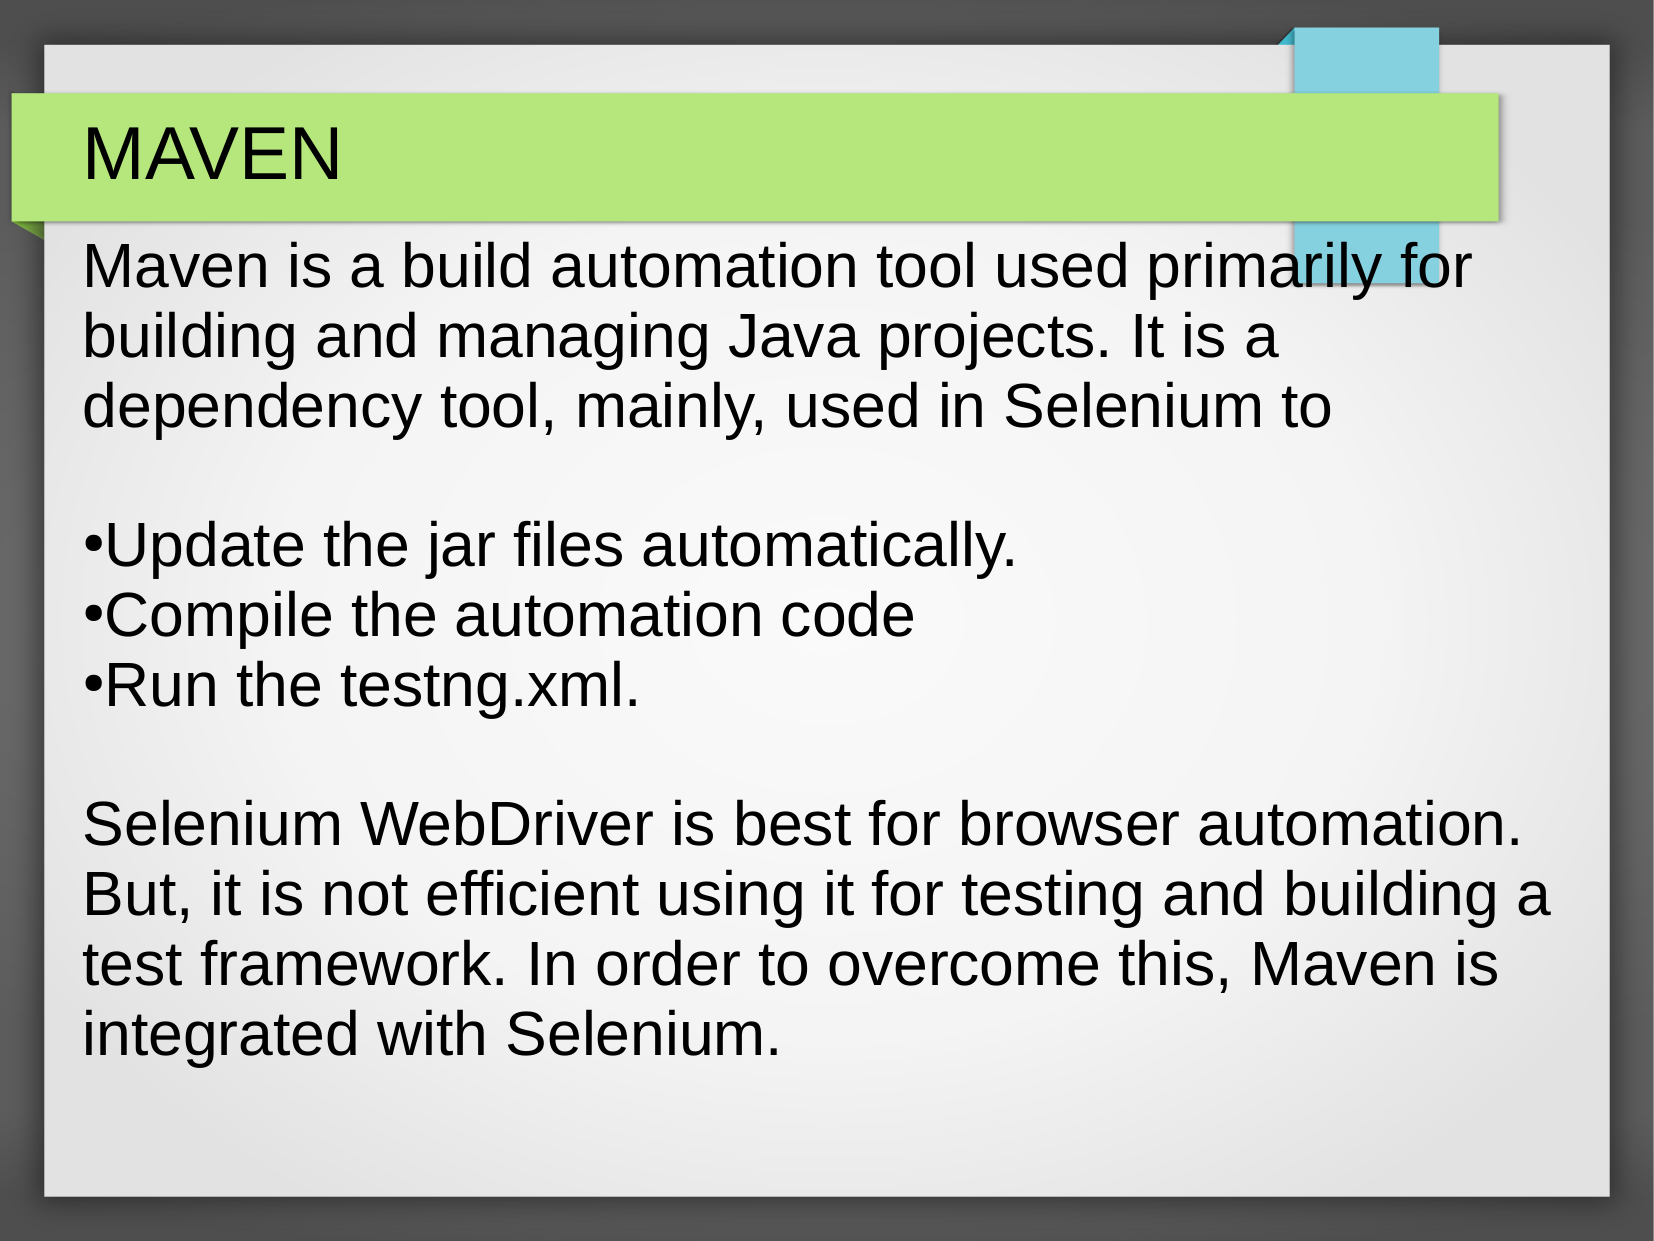

# MAVEN
Maven is a build automation tool used primarily for building and managing Java projects. It is a dependency tool, mainly, used in Selenium to
Update the jar files automatically.
Compile the automation code
Run the testng.xml.
Selenium WebDriver is best for browser automation. But, it is not efficient using it for testing and building a test framework. In order to overcome this, Maven is integrated with Selenium.